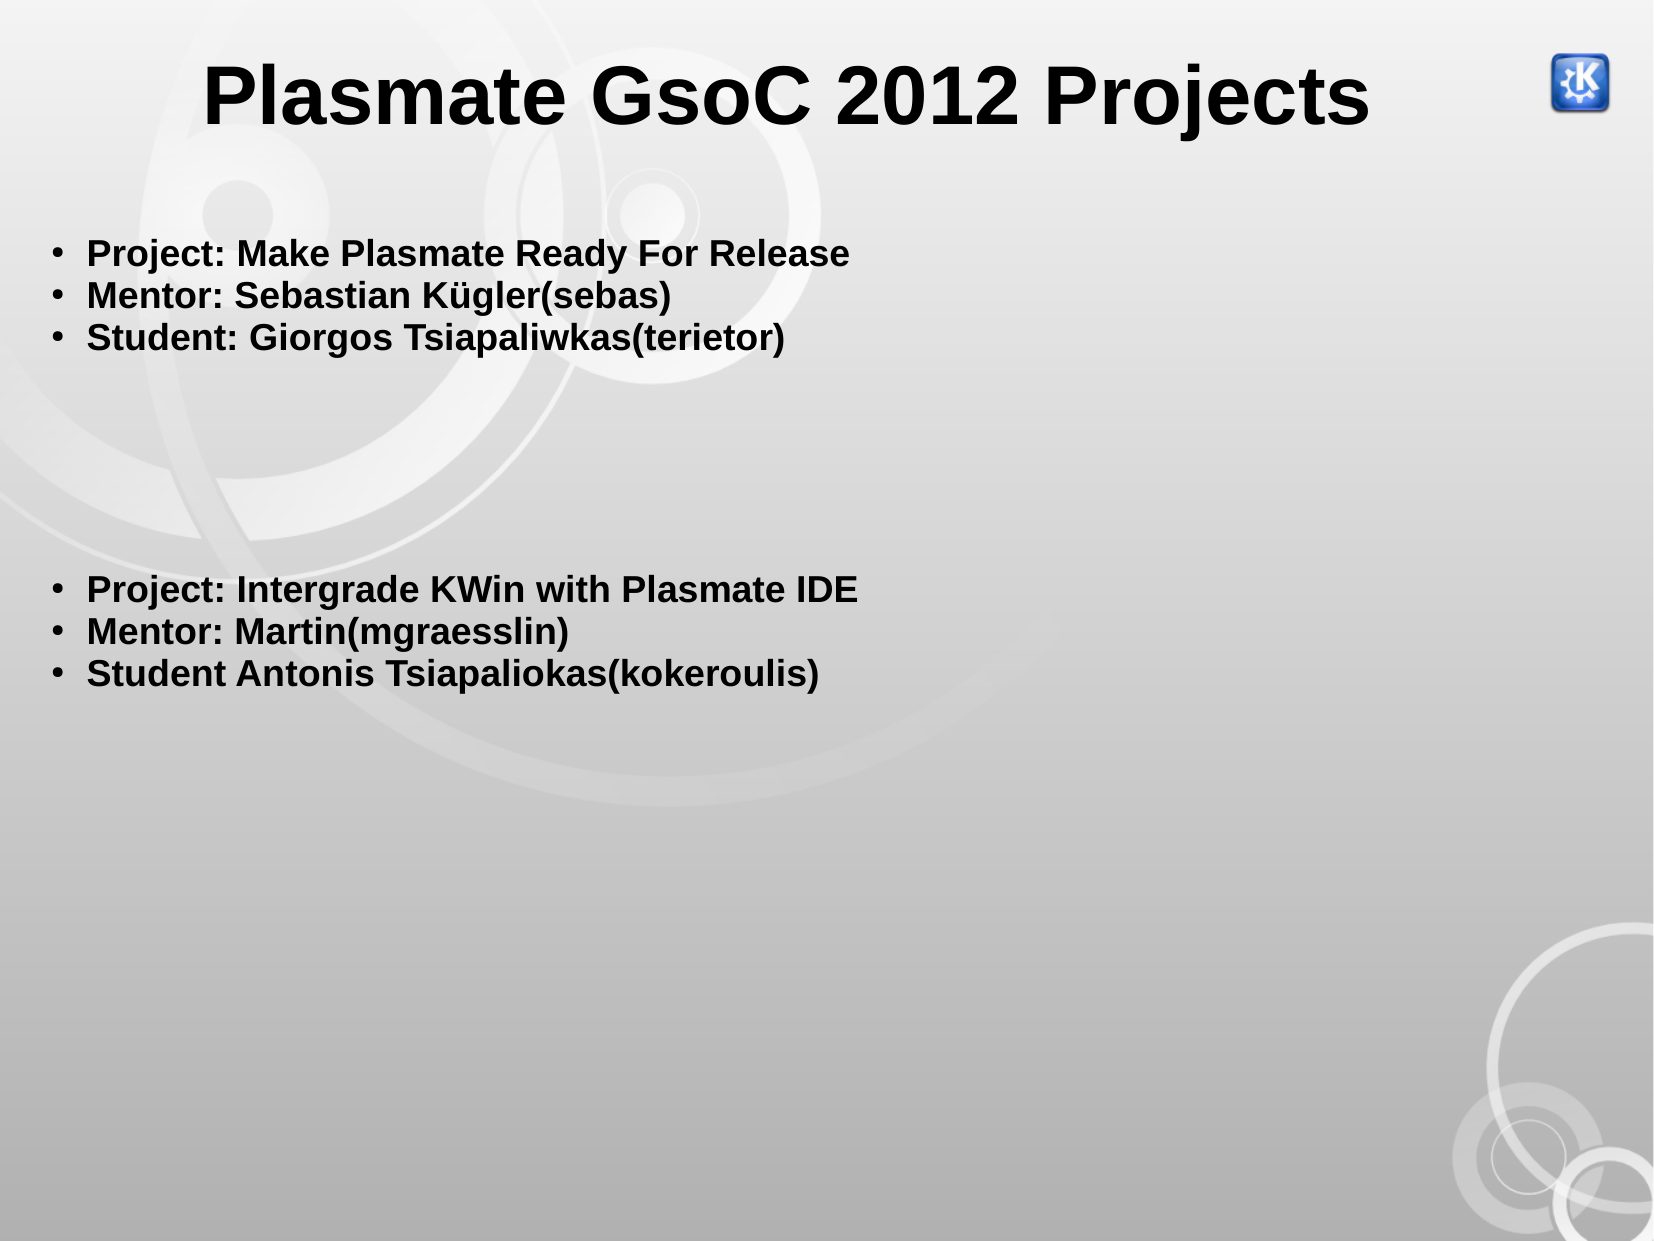

Plasmate GsoC 2012 Projects
Project: Make Plasmate Ready For Release
Mentor: Sebastian Kügler(sebas)
Student: Giorgos Tsiapaliwkas(terietor)
Project: Intergrade KWin with Plasmate IDE
Mentor: Martin(mgraesslin)
Student Antonis Tsiapaliokas(kokeroulis)